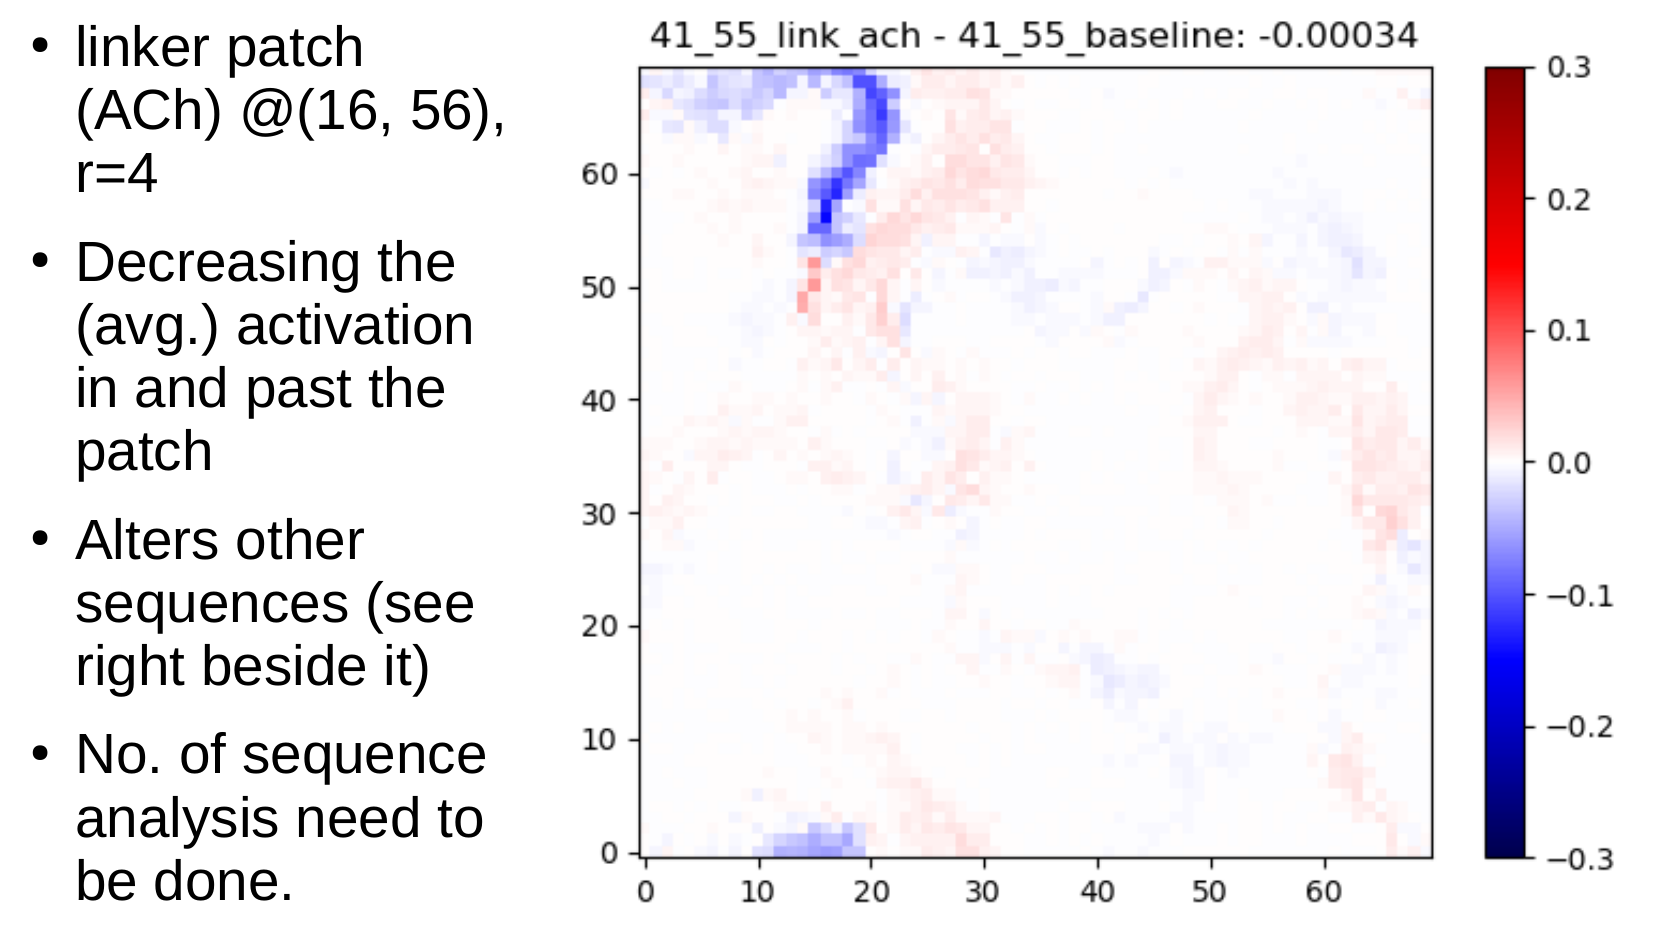

linker patch (ACh) @(16, 56), r=4
Decreasing the (avg.) activation in and past the patch
Alters other sequences (see right beside it)
No. of sequence analysis need to be done.
#